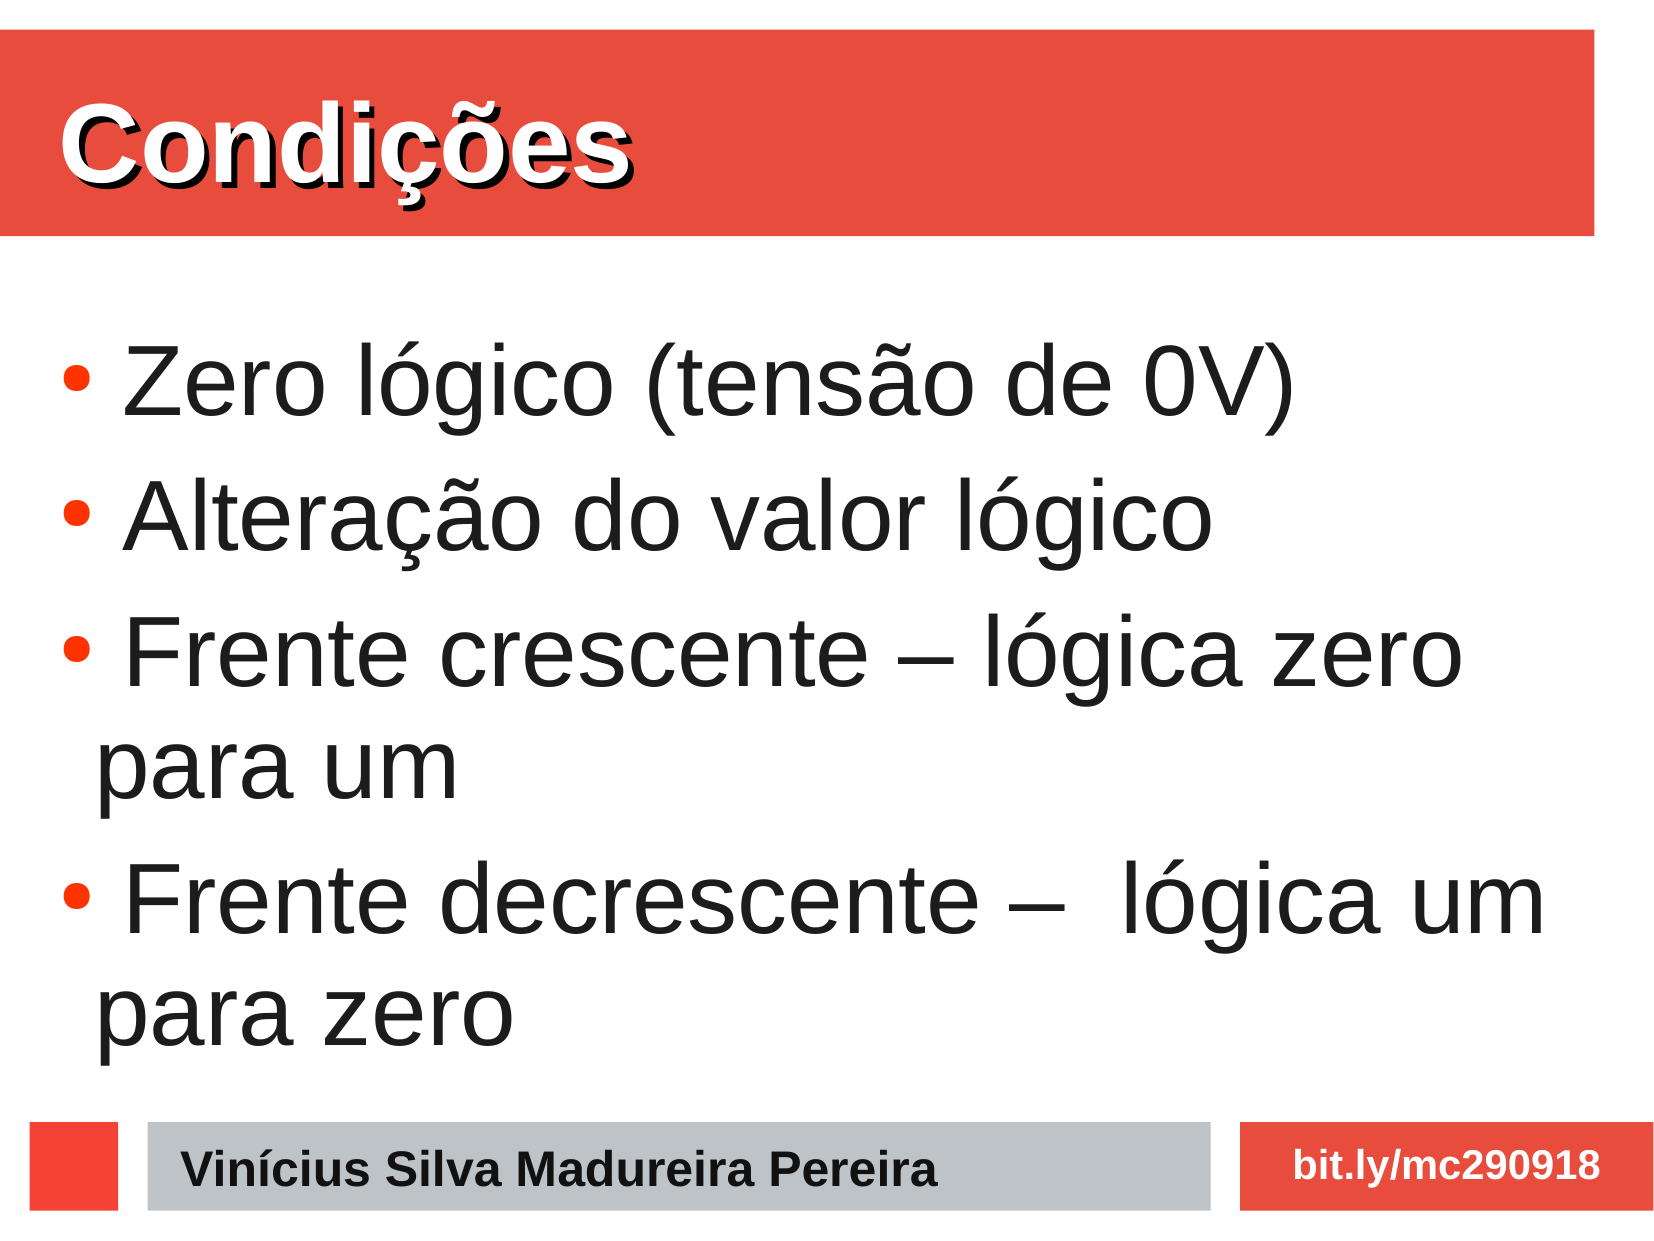

# Condições
 Zero lógico (tensão de 0V)
 Alteração do valor lógico
 Frente crescente – lógica zero para um
 Frente decrescente – lógica um para zero
Vinícius Silva Madureira Pereira
bit.ly/mc290918